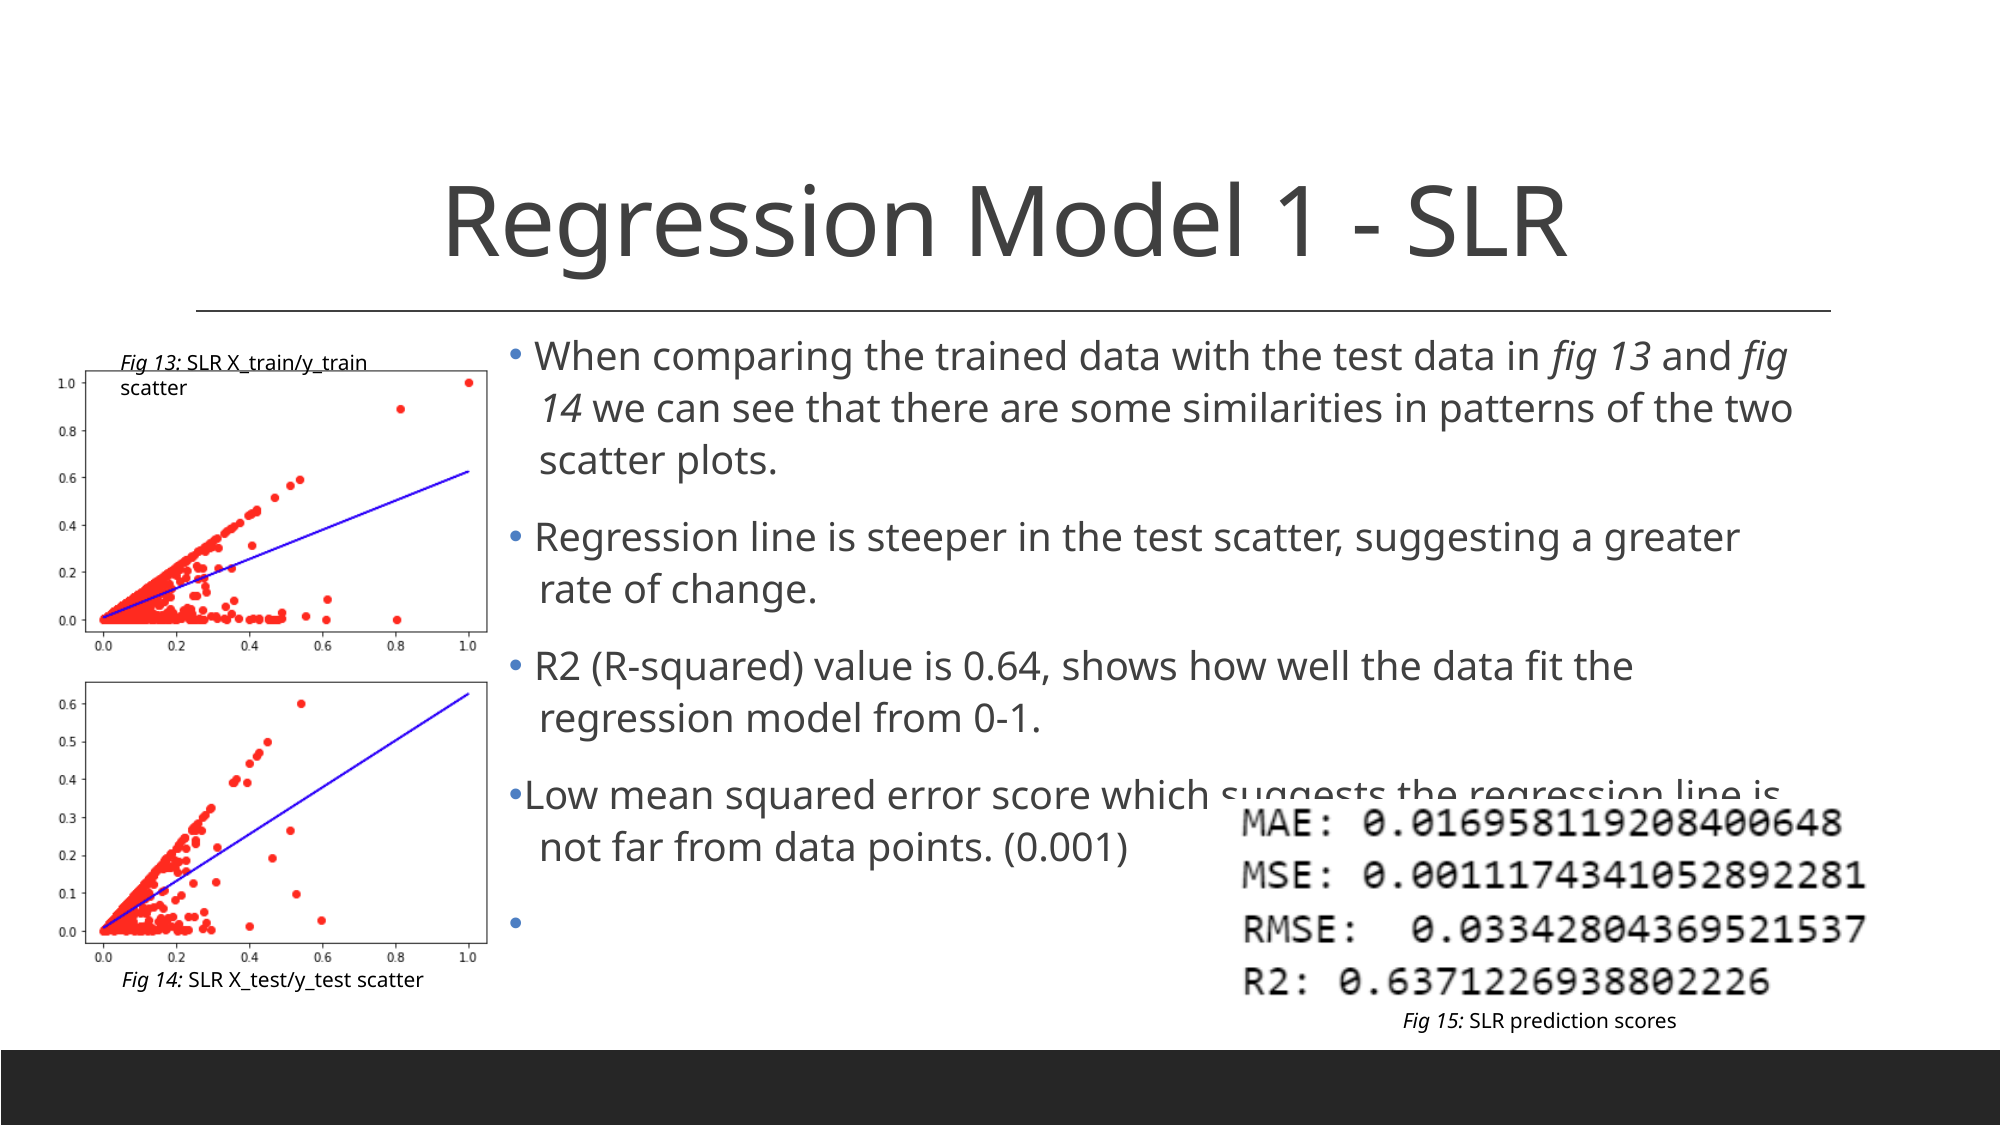

# Regression Model 1 - SLR
 When comparing the trained data with the test data in fig 13 and fig 14 we can see that there are some similarities in patterns of the two scatter plots.
 Regression line is steeper in the test scatter, suggesting a greater rate of change.
 R2 (R-squared) value is 0.64, shows how well the data fit the regression model from 0-1.
Low mean squared error score which suggests the regression line is not far from data points. (0.001)
Fig 13: SLR X_train/y_train scatter
Fig 14: SLR X_test/y_test scatter
Fig 15: SLR prediction scores